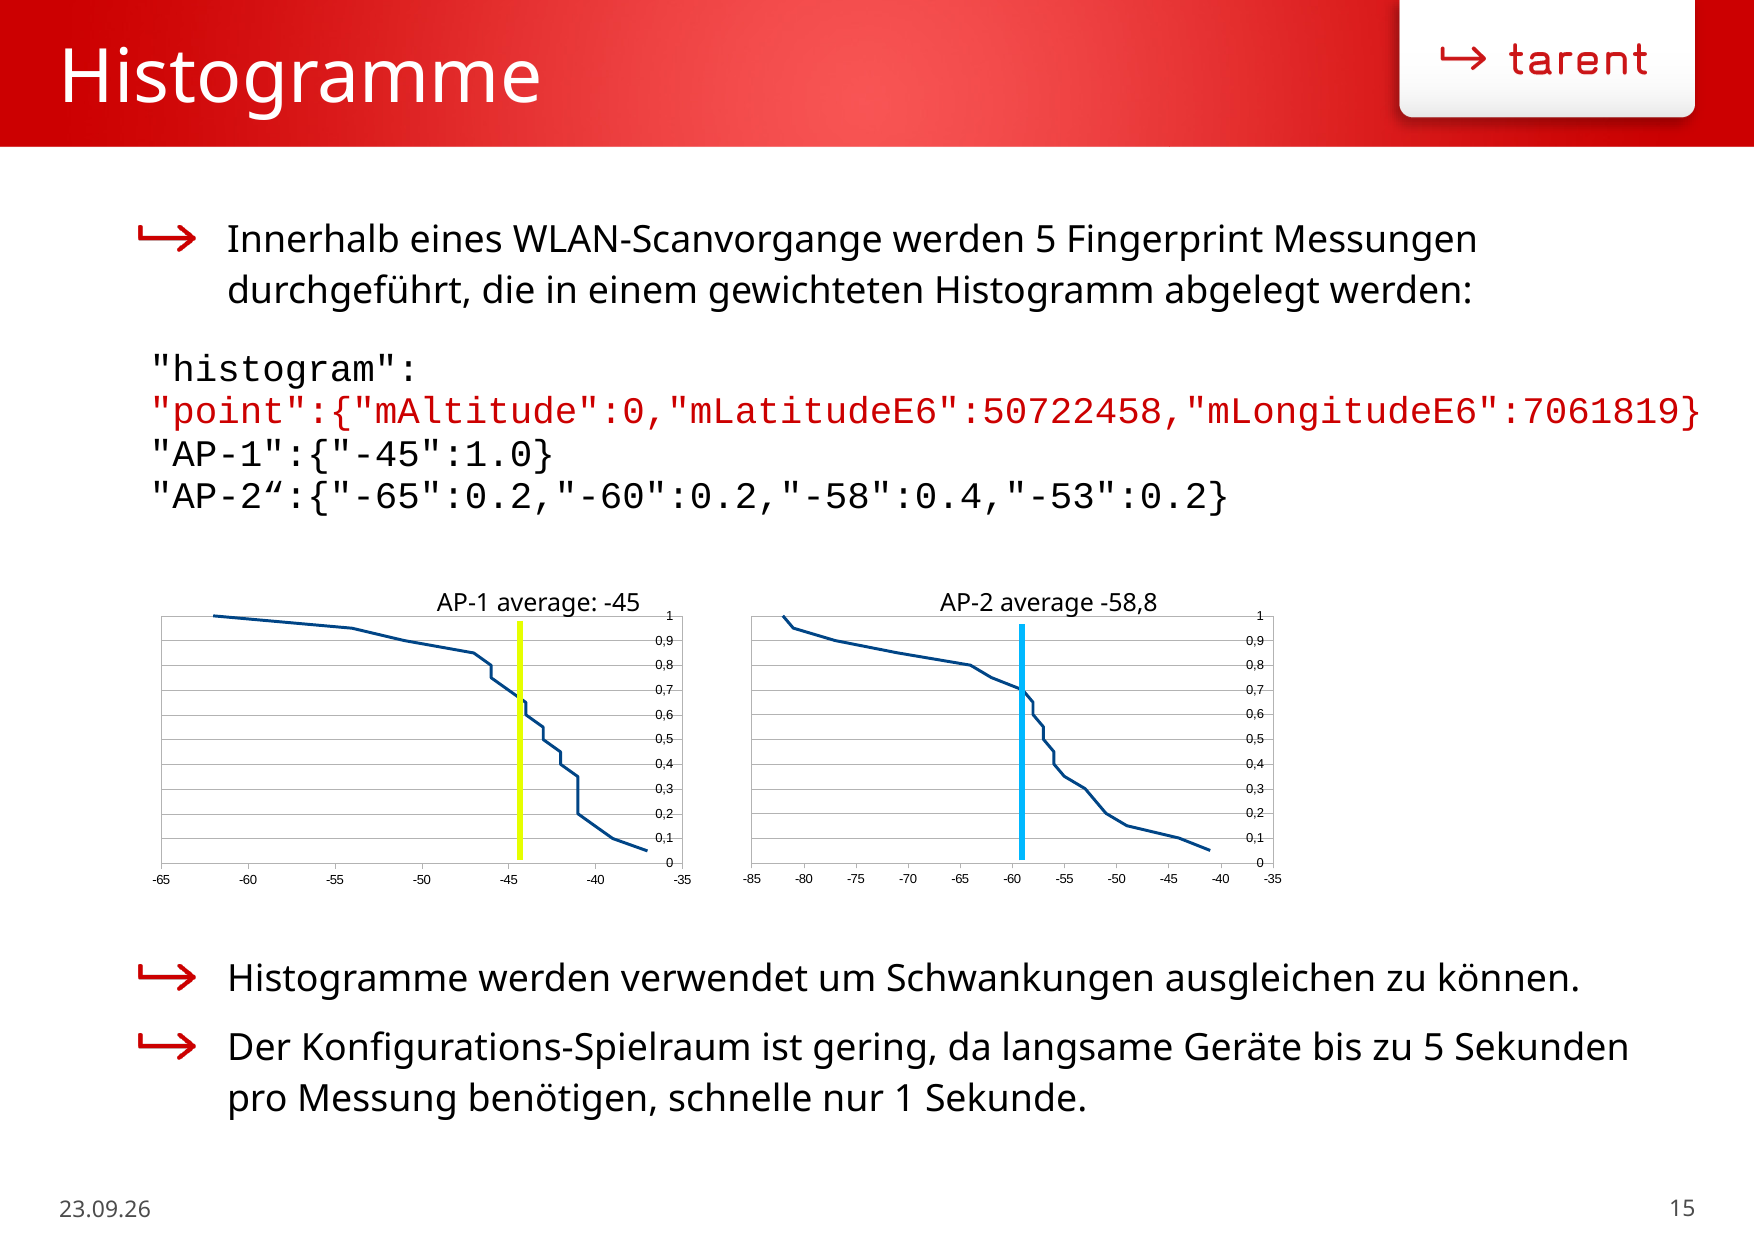

# Histogramme
Innerhalb eines WLAN-Scanvorgange werden 5 Fingerprint Messungen durchgeführt, die in einem gewichteten Histogramm abgelegt werden:
Histogramme werden verwendet um Schwankungen ausgleichen zu können.
Der Konfigurations-Spielraum ist gering, da langsame Geräte bis zu 5 Sekunden pro Messung benötigen, schnelle nur 1 Sekunde.
"histogram":
"point":{"mAltitude":0,"mLatitudeE6":50722458,"mLongitudeE6":7061819}
"AP-1":{"-45":1.0}
"AP-2“:{"-65":0.2,"-60":0.2,"-58":0.4,"-53":0.2}
AP-1 average: -45
AP-2 average -58,8